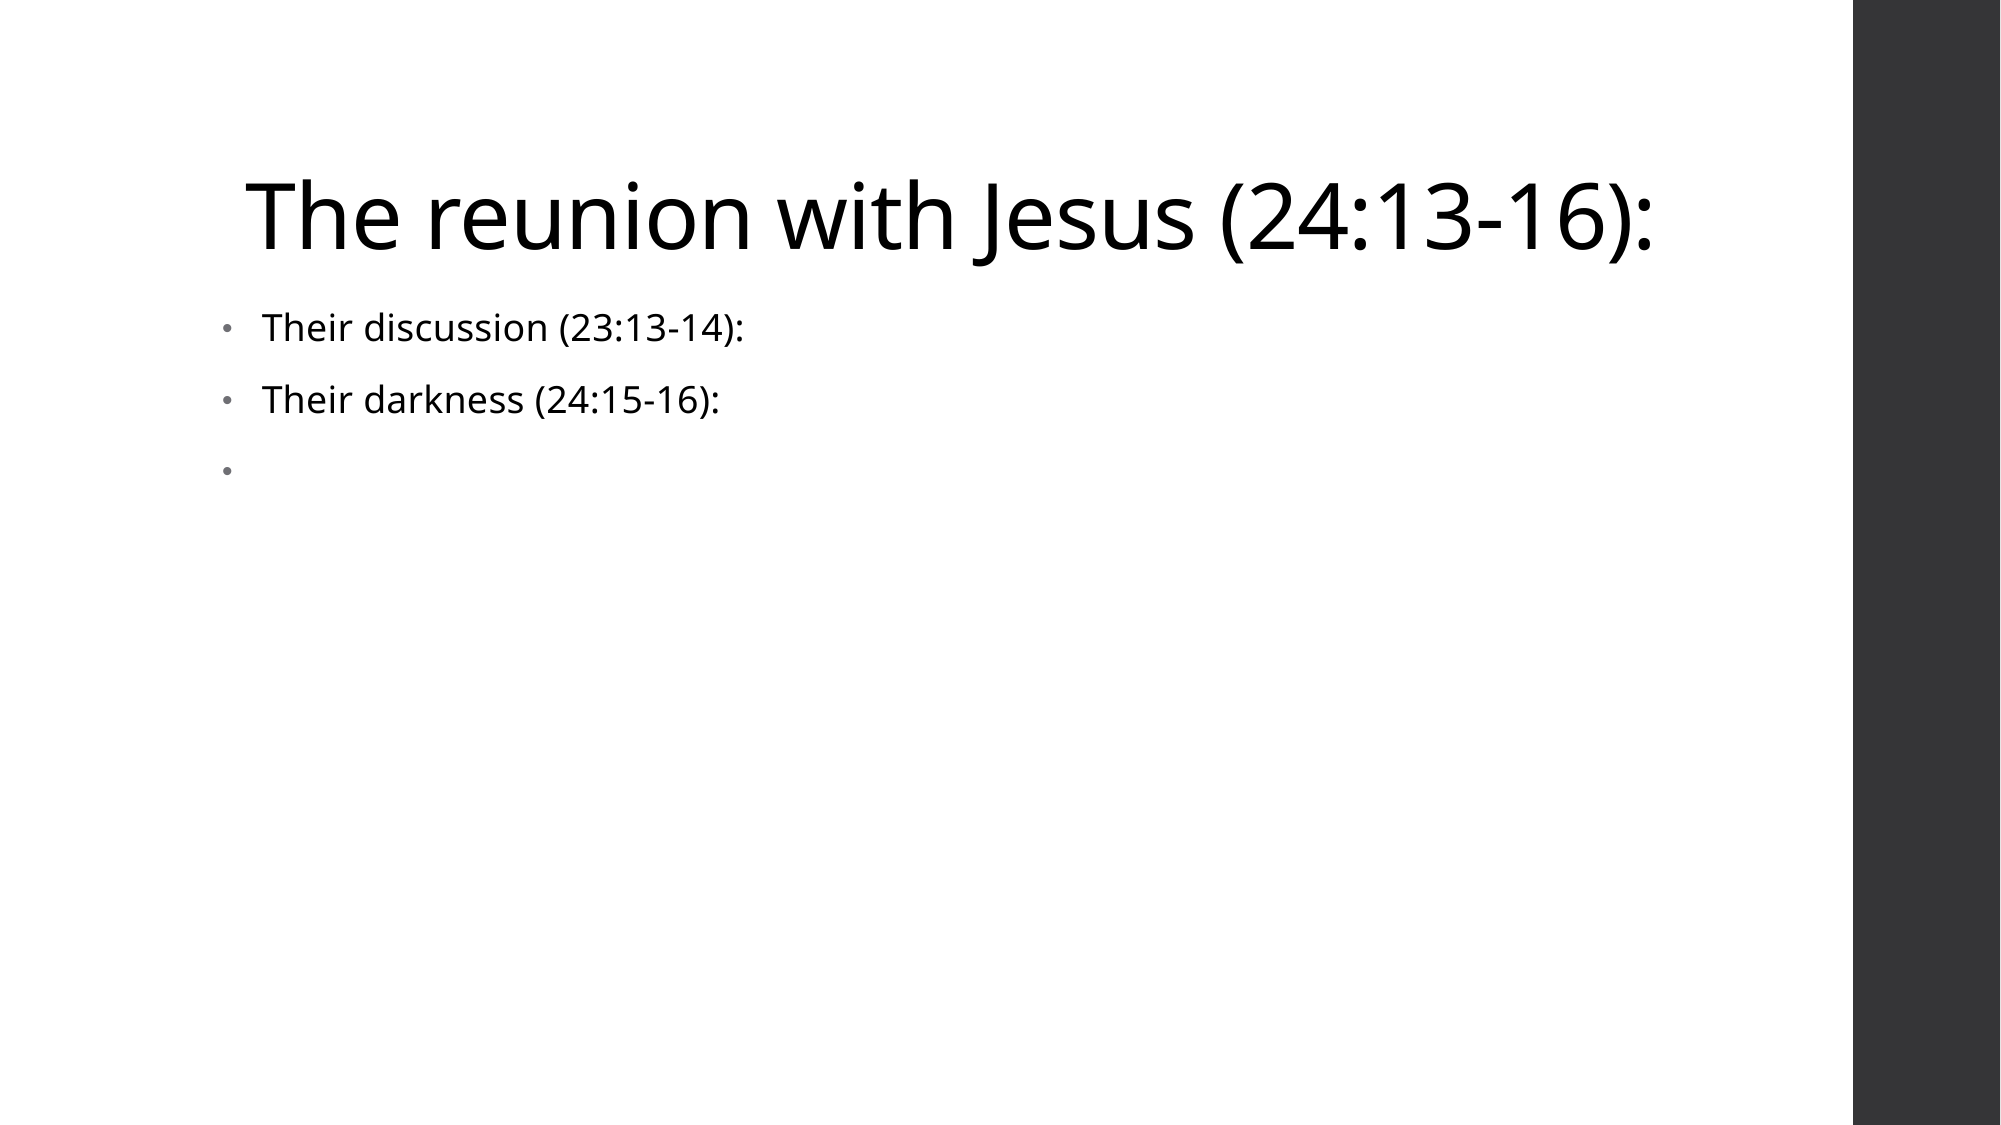

# The reunion with Jesus (24:13-16):
 Their discussion (23:13-14):
 Their darkness (24:15-16):